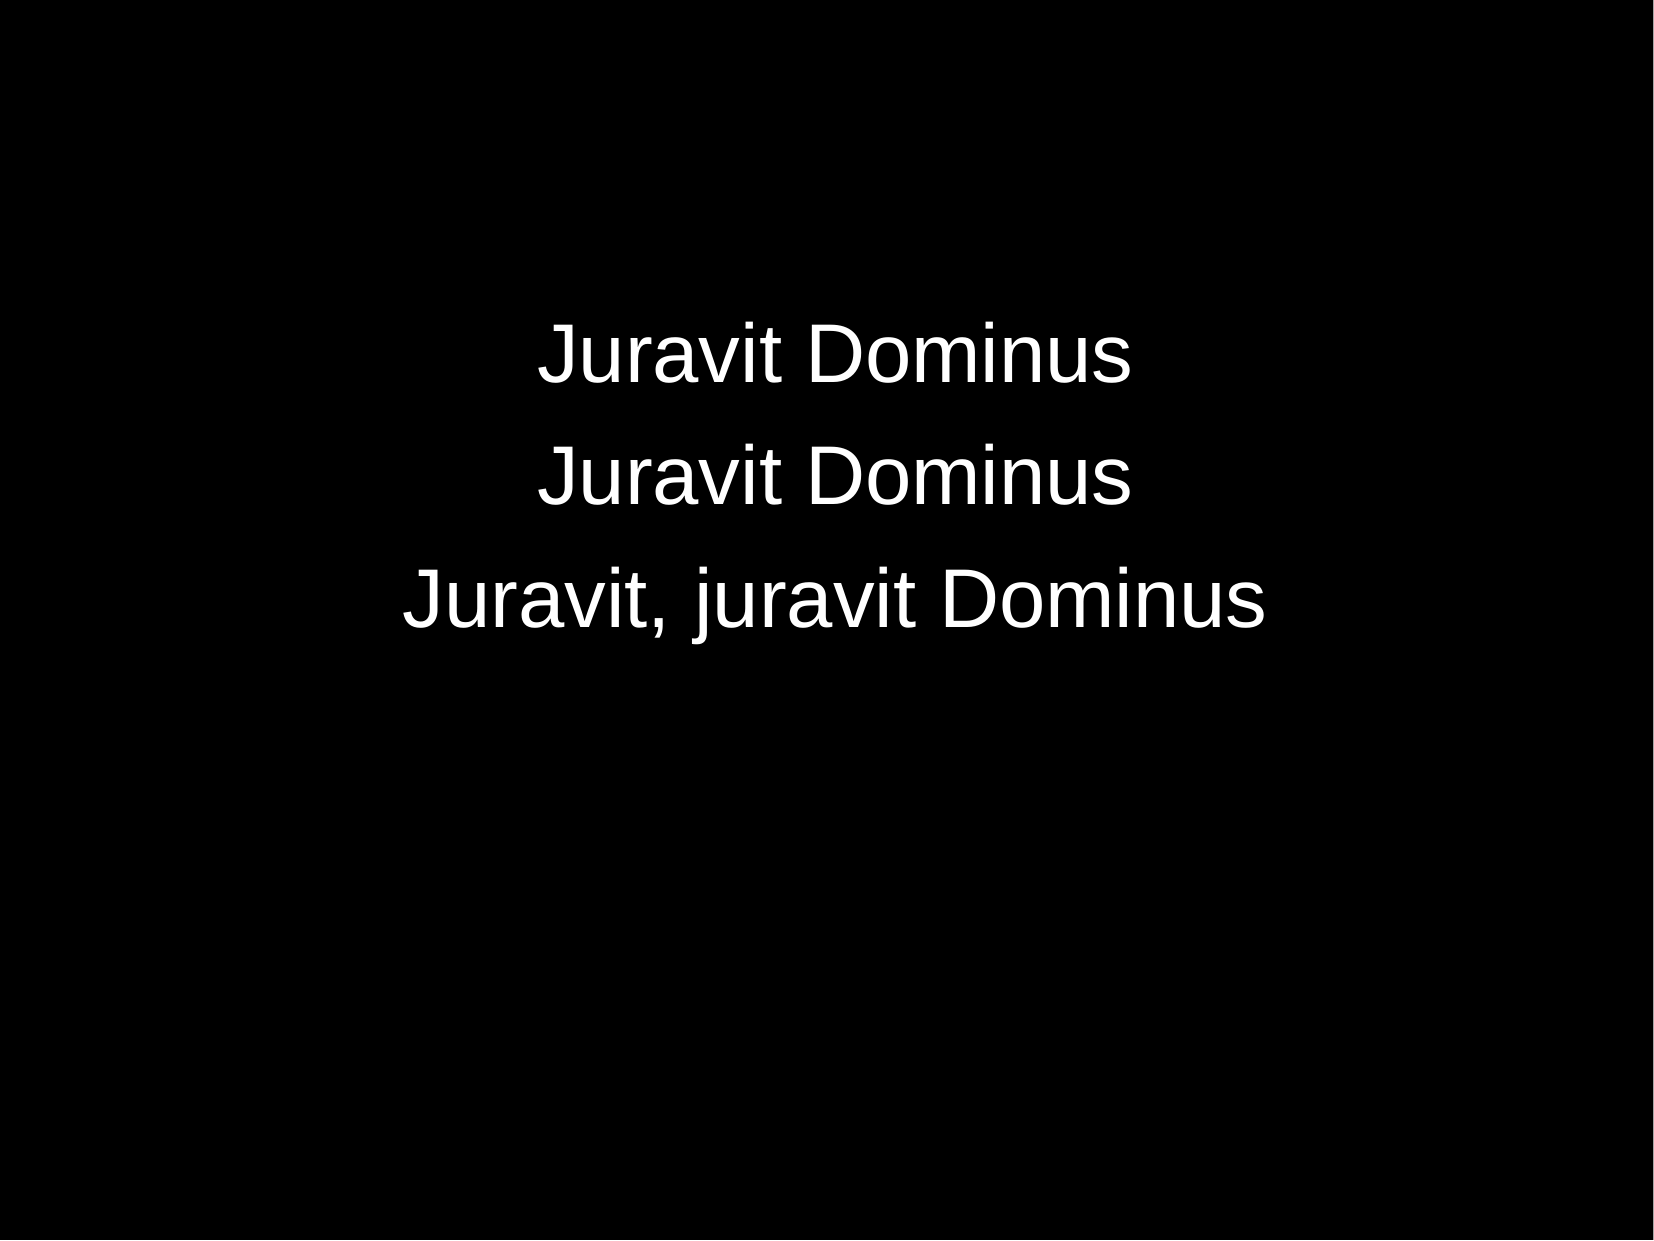

#
Juravit Dominus
Juravit Dominus
Juravit, juravit Dominus